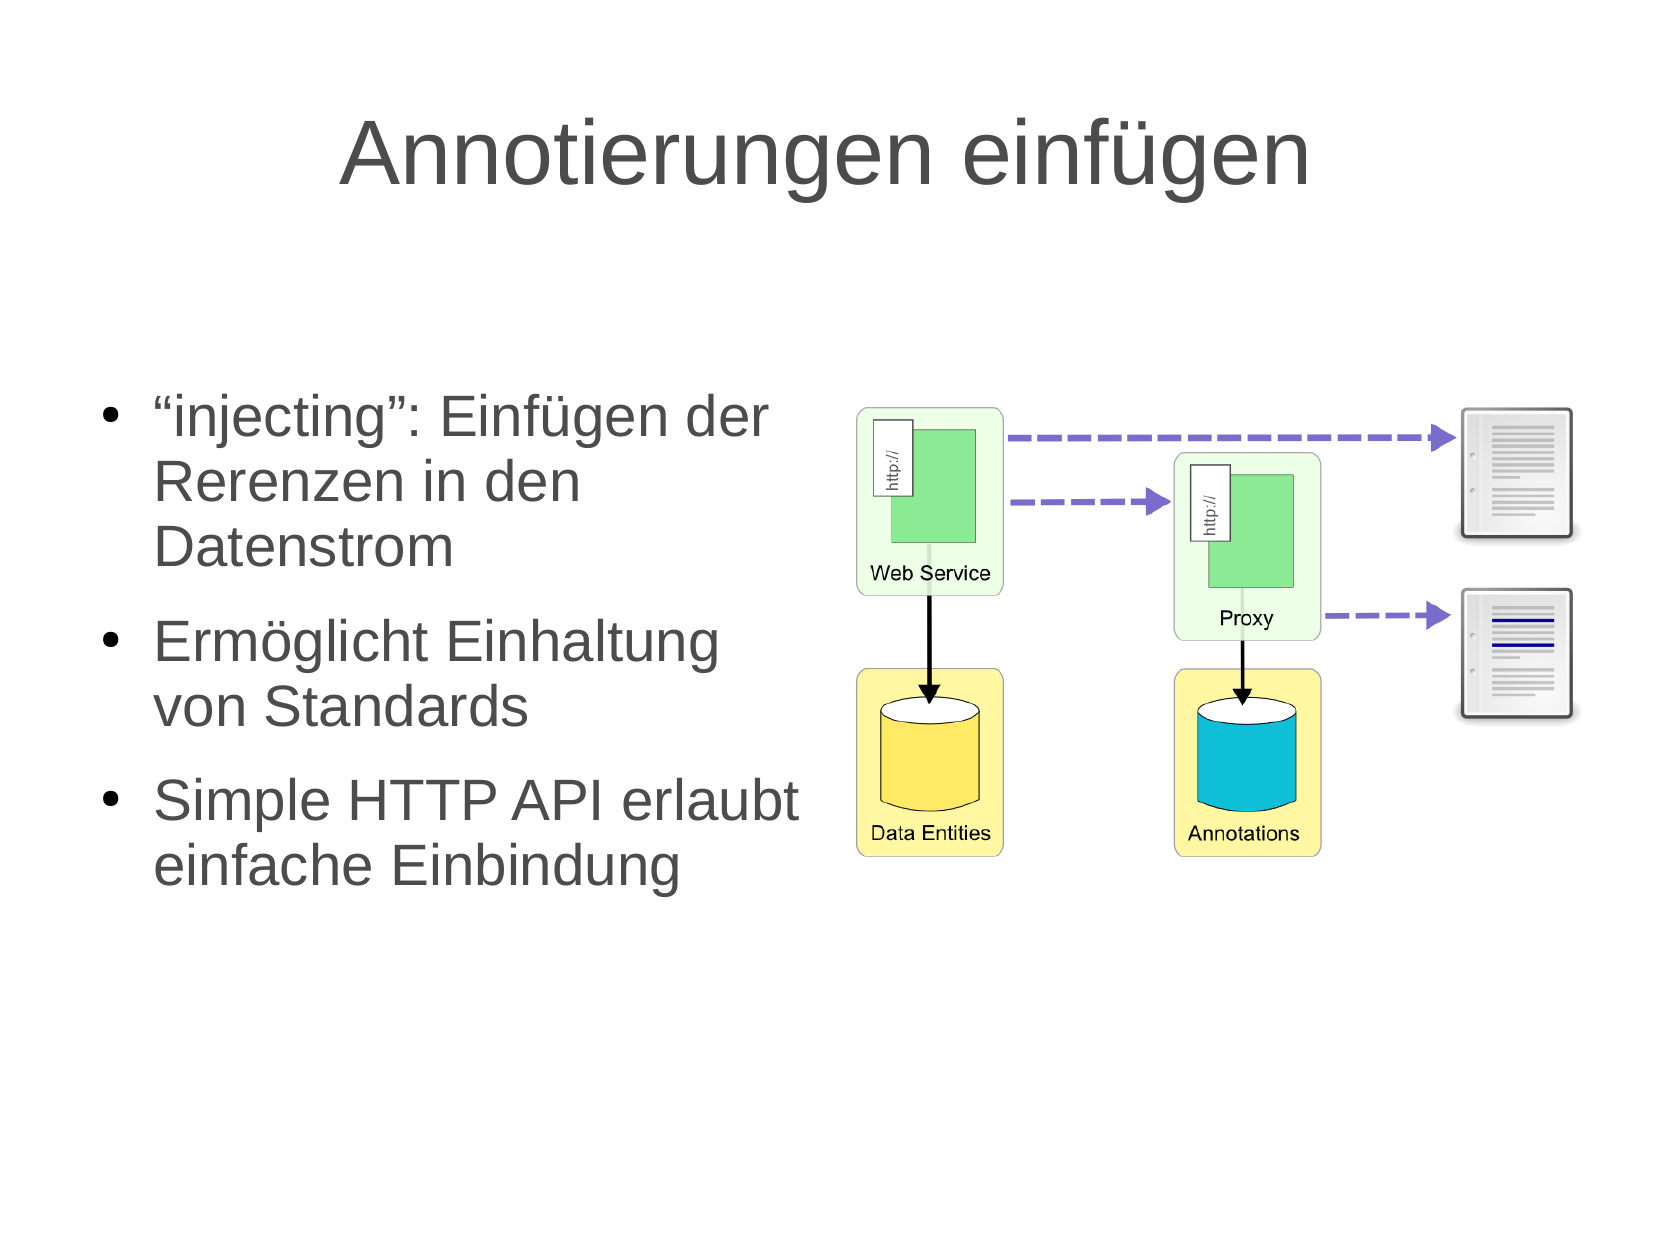

# Annotierungen einfügen
“injecting”: Einfügen der Rerenzen in den Datenstrom
Ermöglicht Einhaltung von Standards
Simple HTTP API erlaubt einfache Einbindung